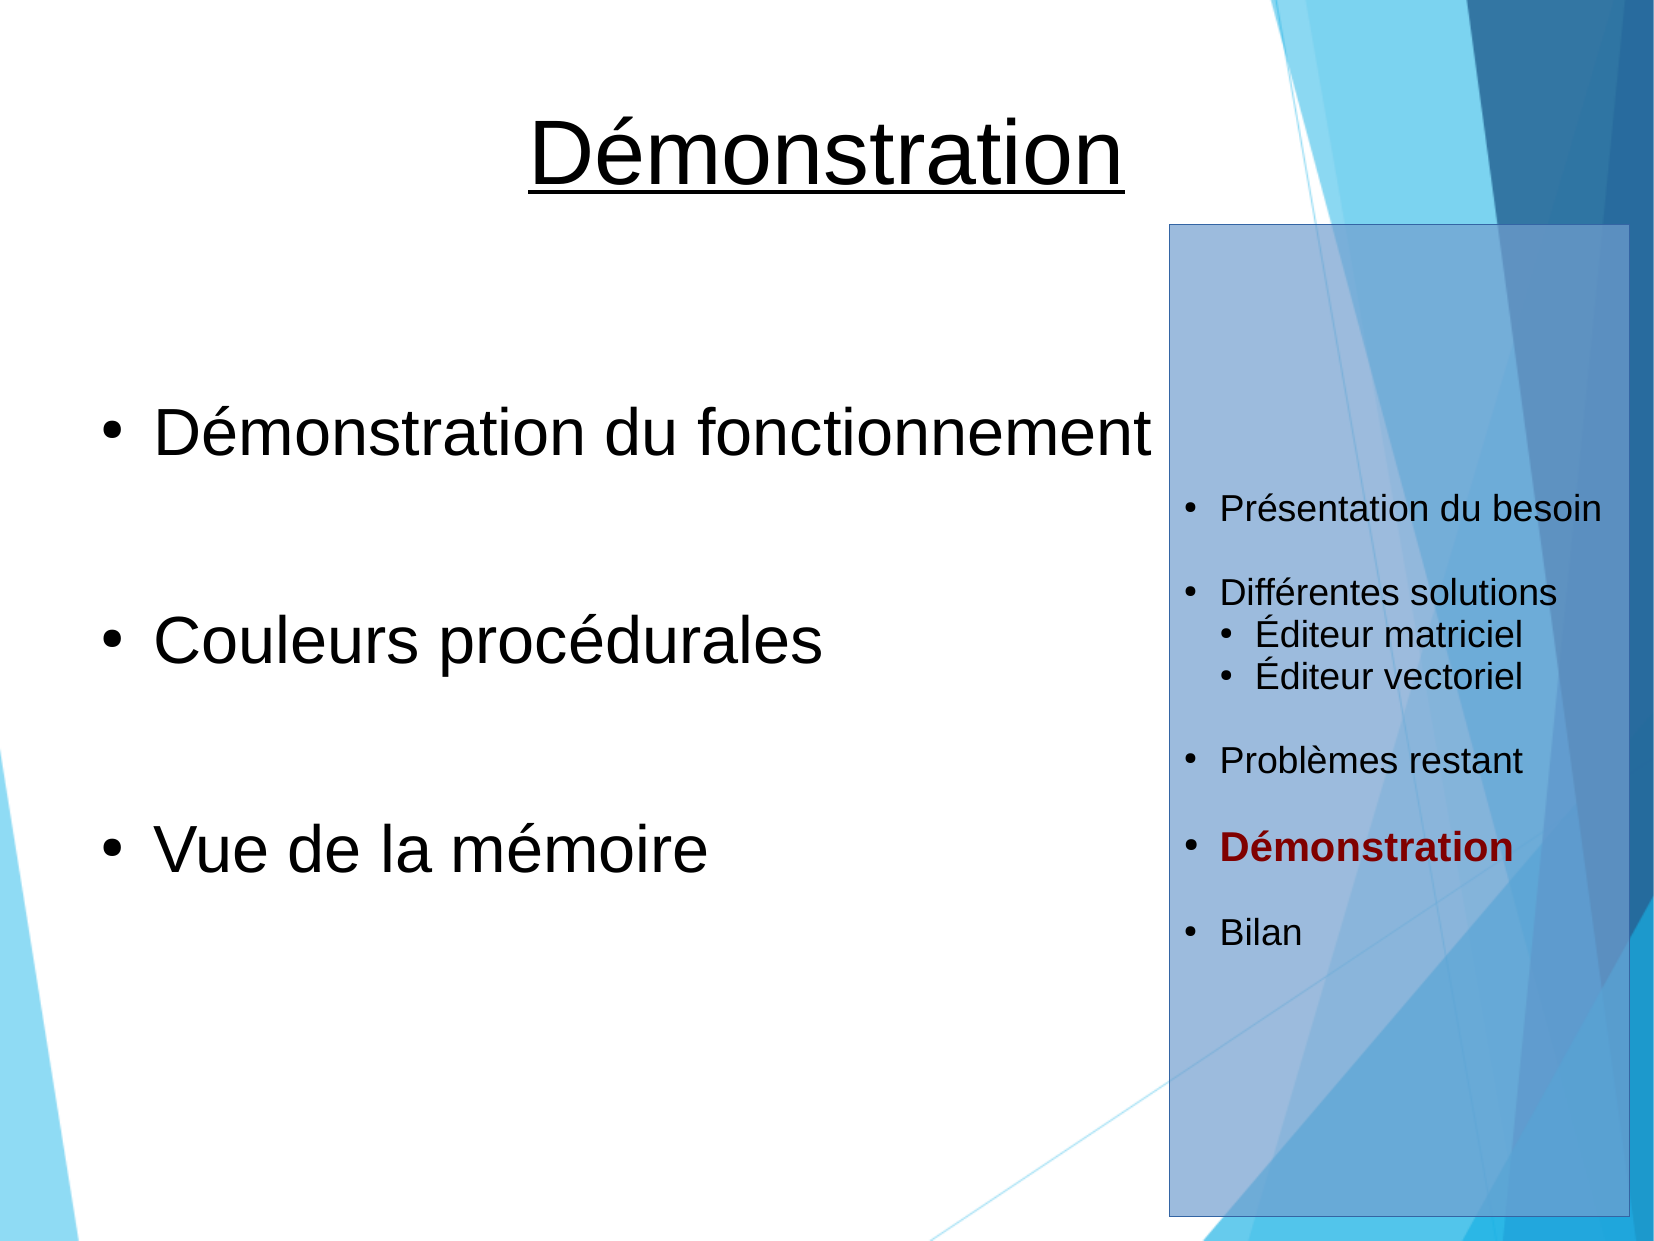

# Démonstration
Présentation du besoin
Différentes solutions
Éditeur matriciel
Éditeur vectoriel
Problèmes restant
Démonstration
Bilan
Démonstration du fonctionnement
Couleurs procédurales
Vue de la mémoire